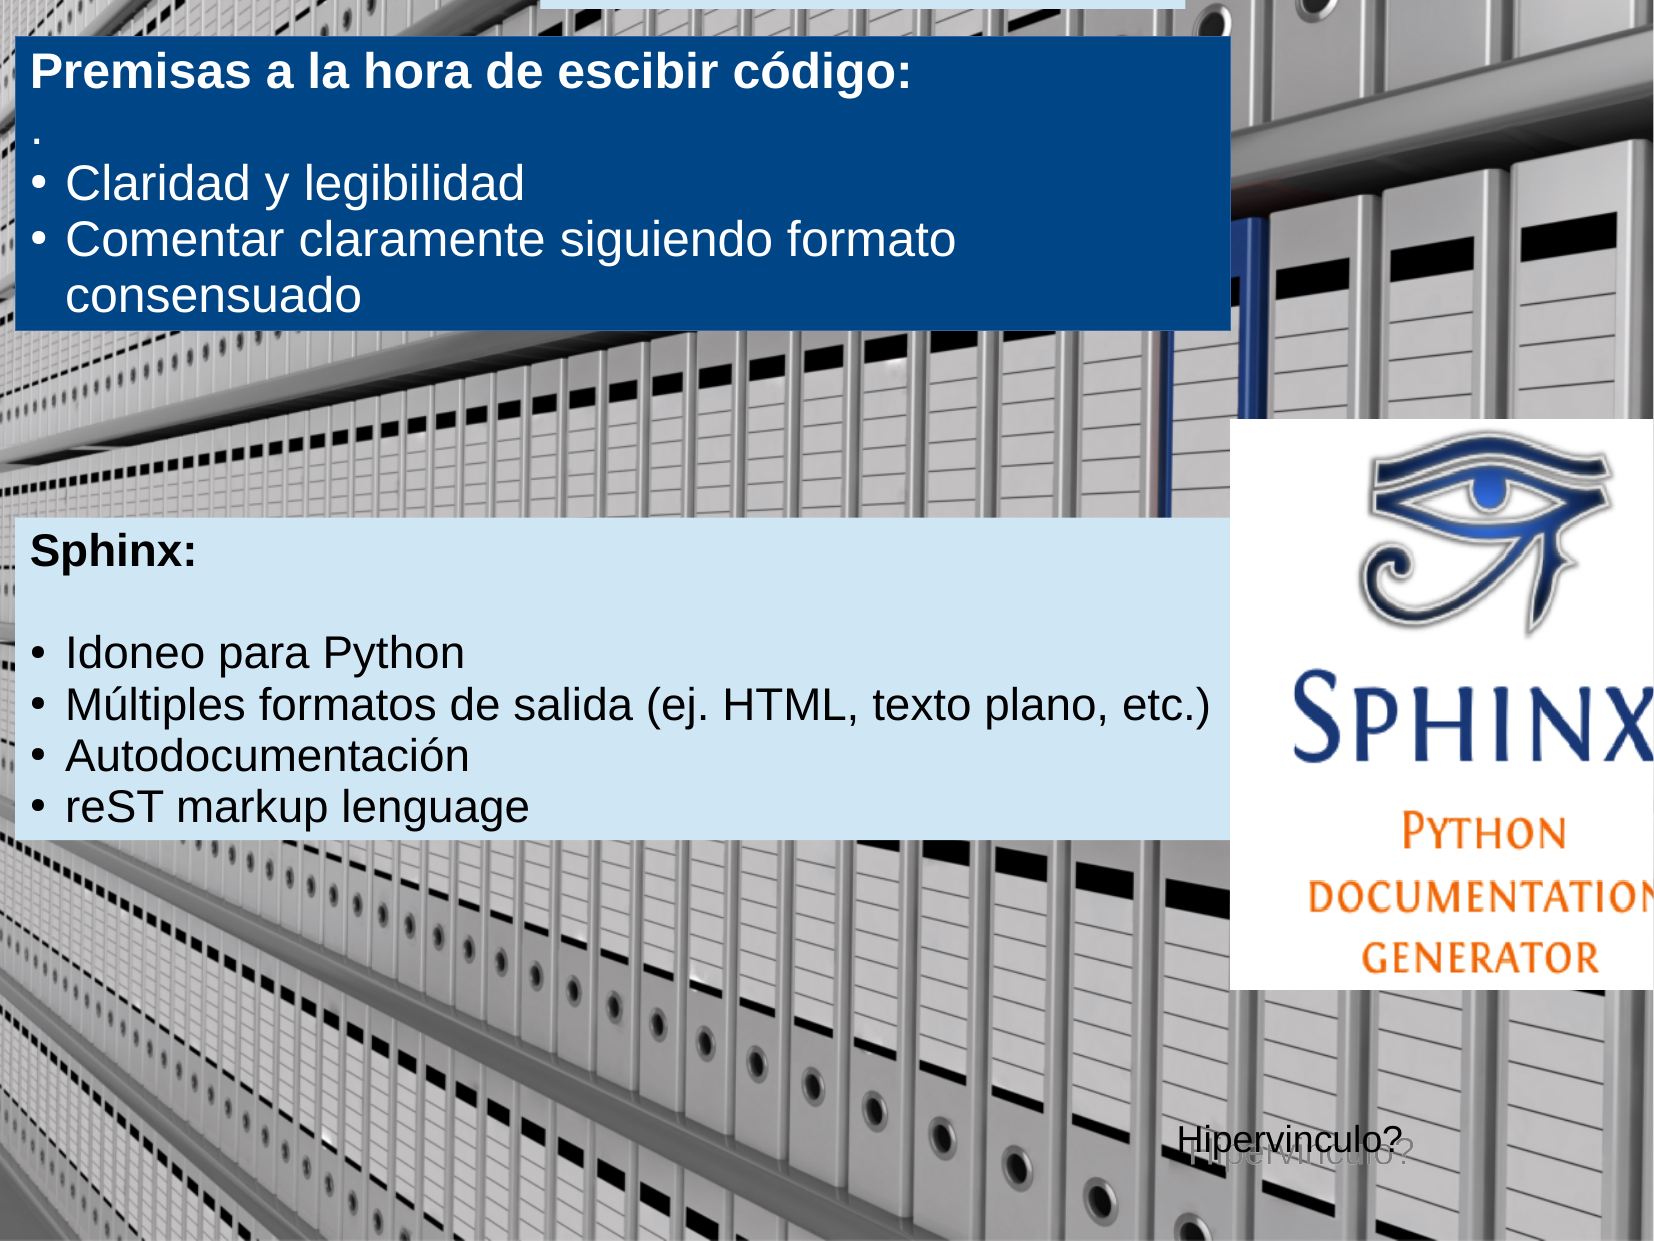

Documentacion
Premisas a la hora de escibir código:
.
Claridad y legibilidad
Comentar claramente siguiendo formato consensuado
Sphinx:
Idoneo para Python
Múltiples formatos de salida (ej. HTML, texto plano, etc.)
Autodocumentación
reST markup lenguage
Hipervinculo?